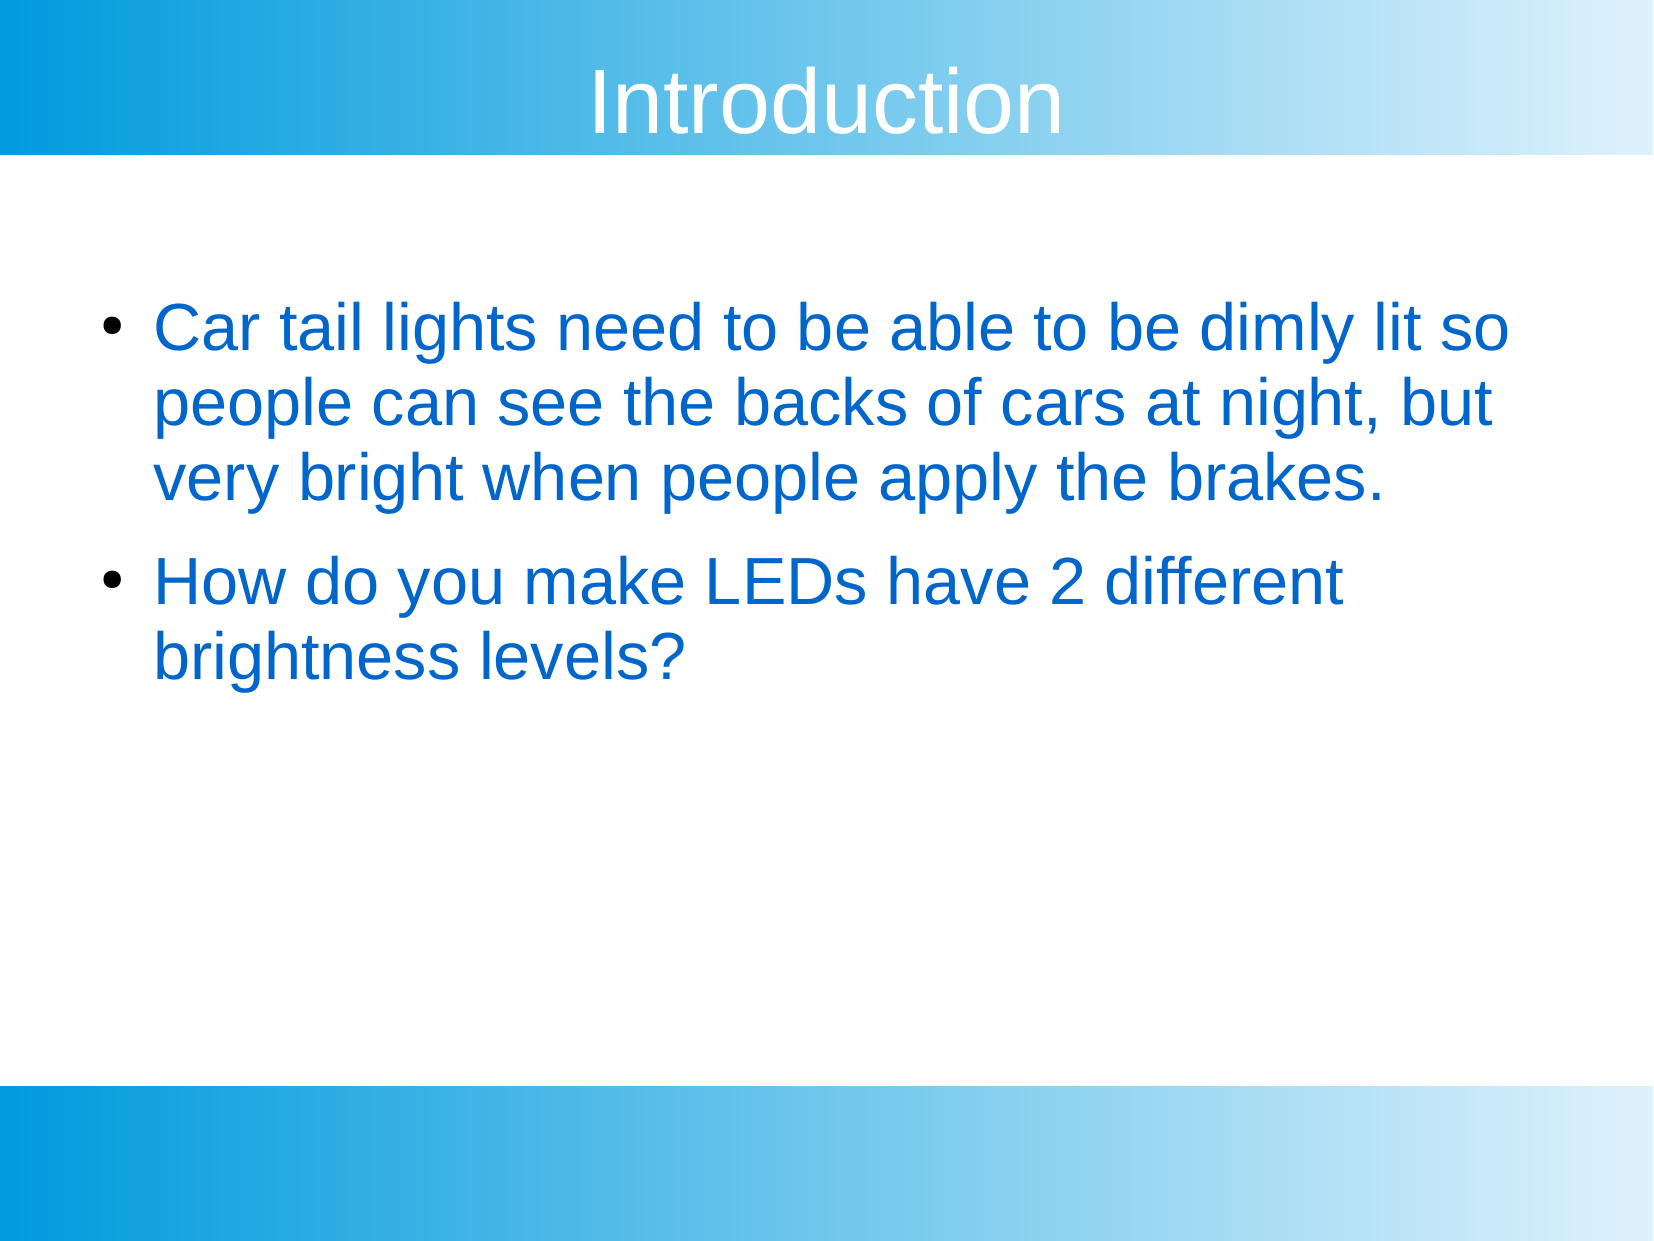

# Introduction
Car tail lights need to be able to be dimly lit so people can see the backs of cars at night, but very bright when people apply the brakes.
How do you make LEDs have 2 different brightness levels?